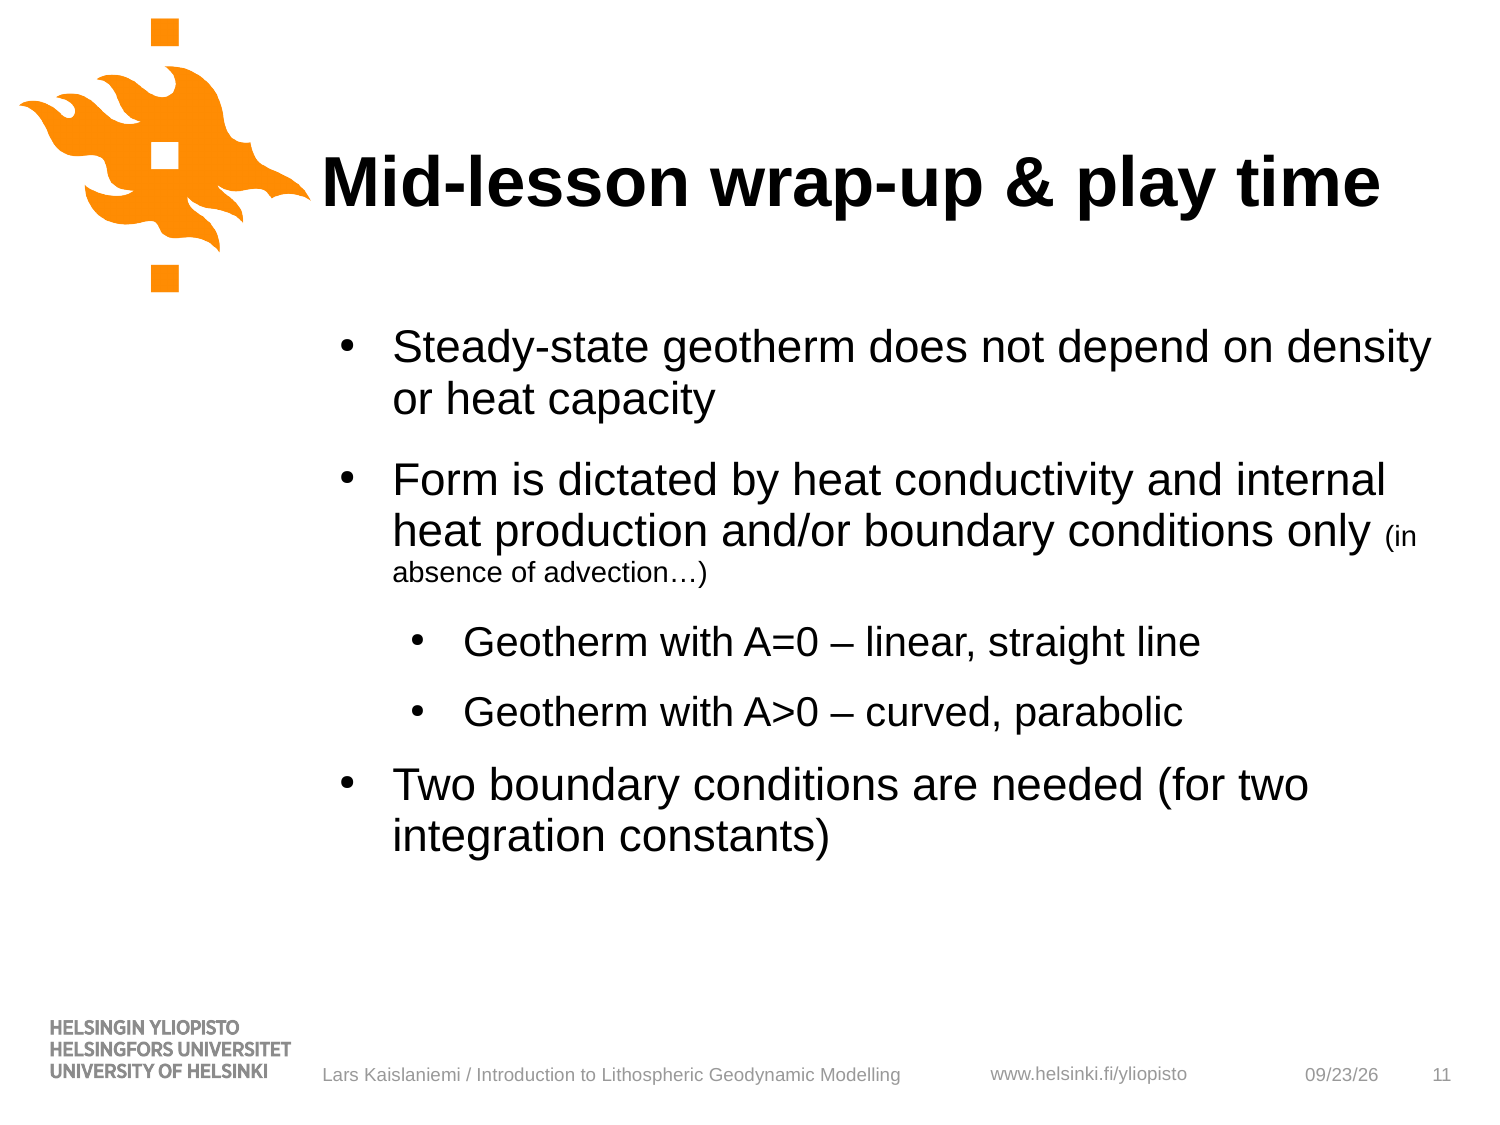

# Mid-lesson wrap-up & play time
Steady-state geotherm does not depend on density or heat capacity
Form is dictated by heat conductivity and internal heat production and/or boundary conditions only (in absence of advection…)
Geotherm with A=0 – linear, straight line
Geotherm with A>0 – curved, parabolic
Two boundary conditions are needed (for two integration constants)
Lars Kaislaniemi / Introduction to Lithospheric Geodynamic Modelling
11